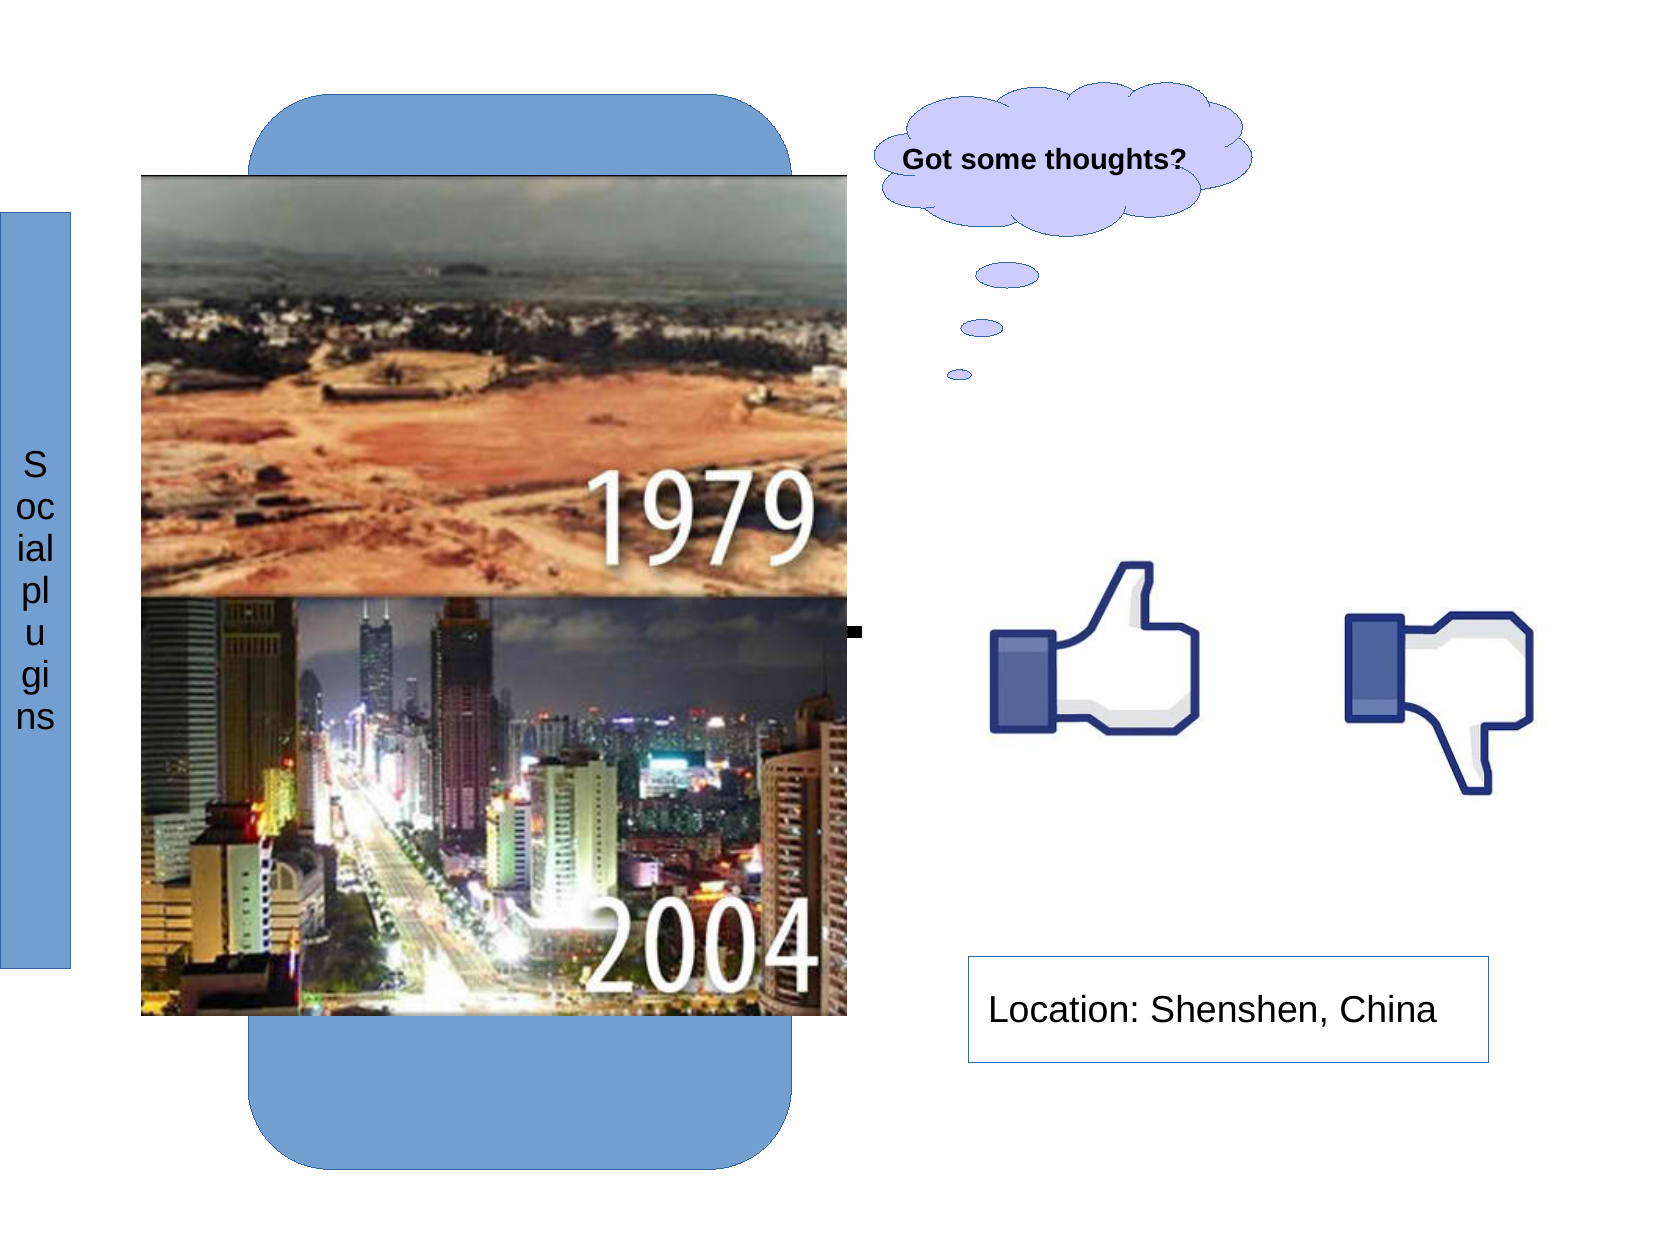

Got some thoughts?
Social plugins
Location: Shenshen, China